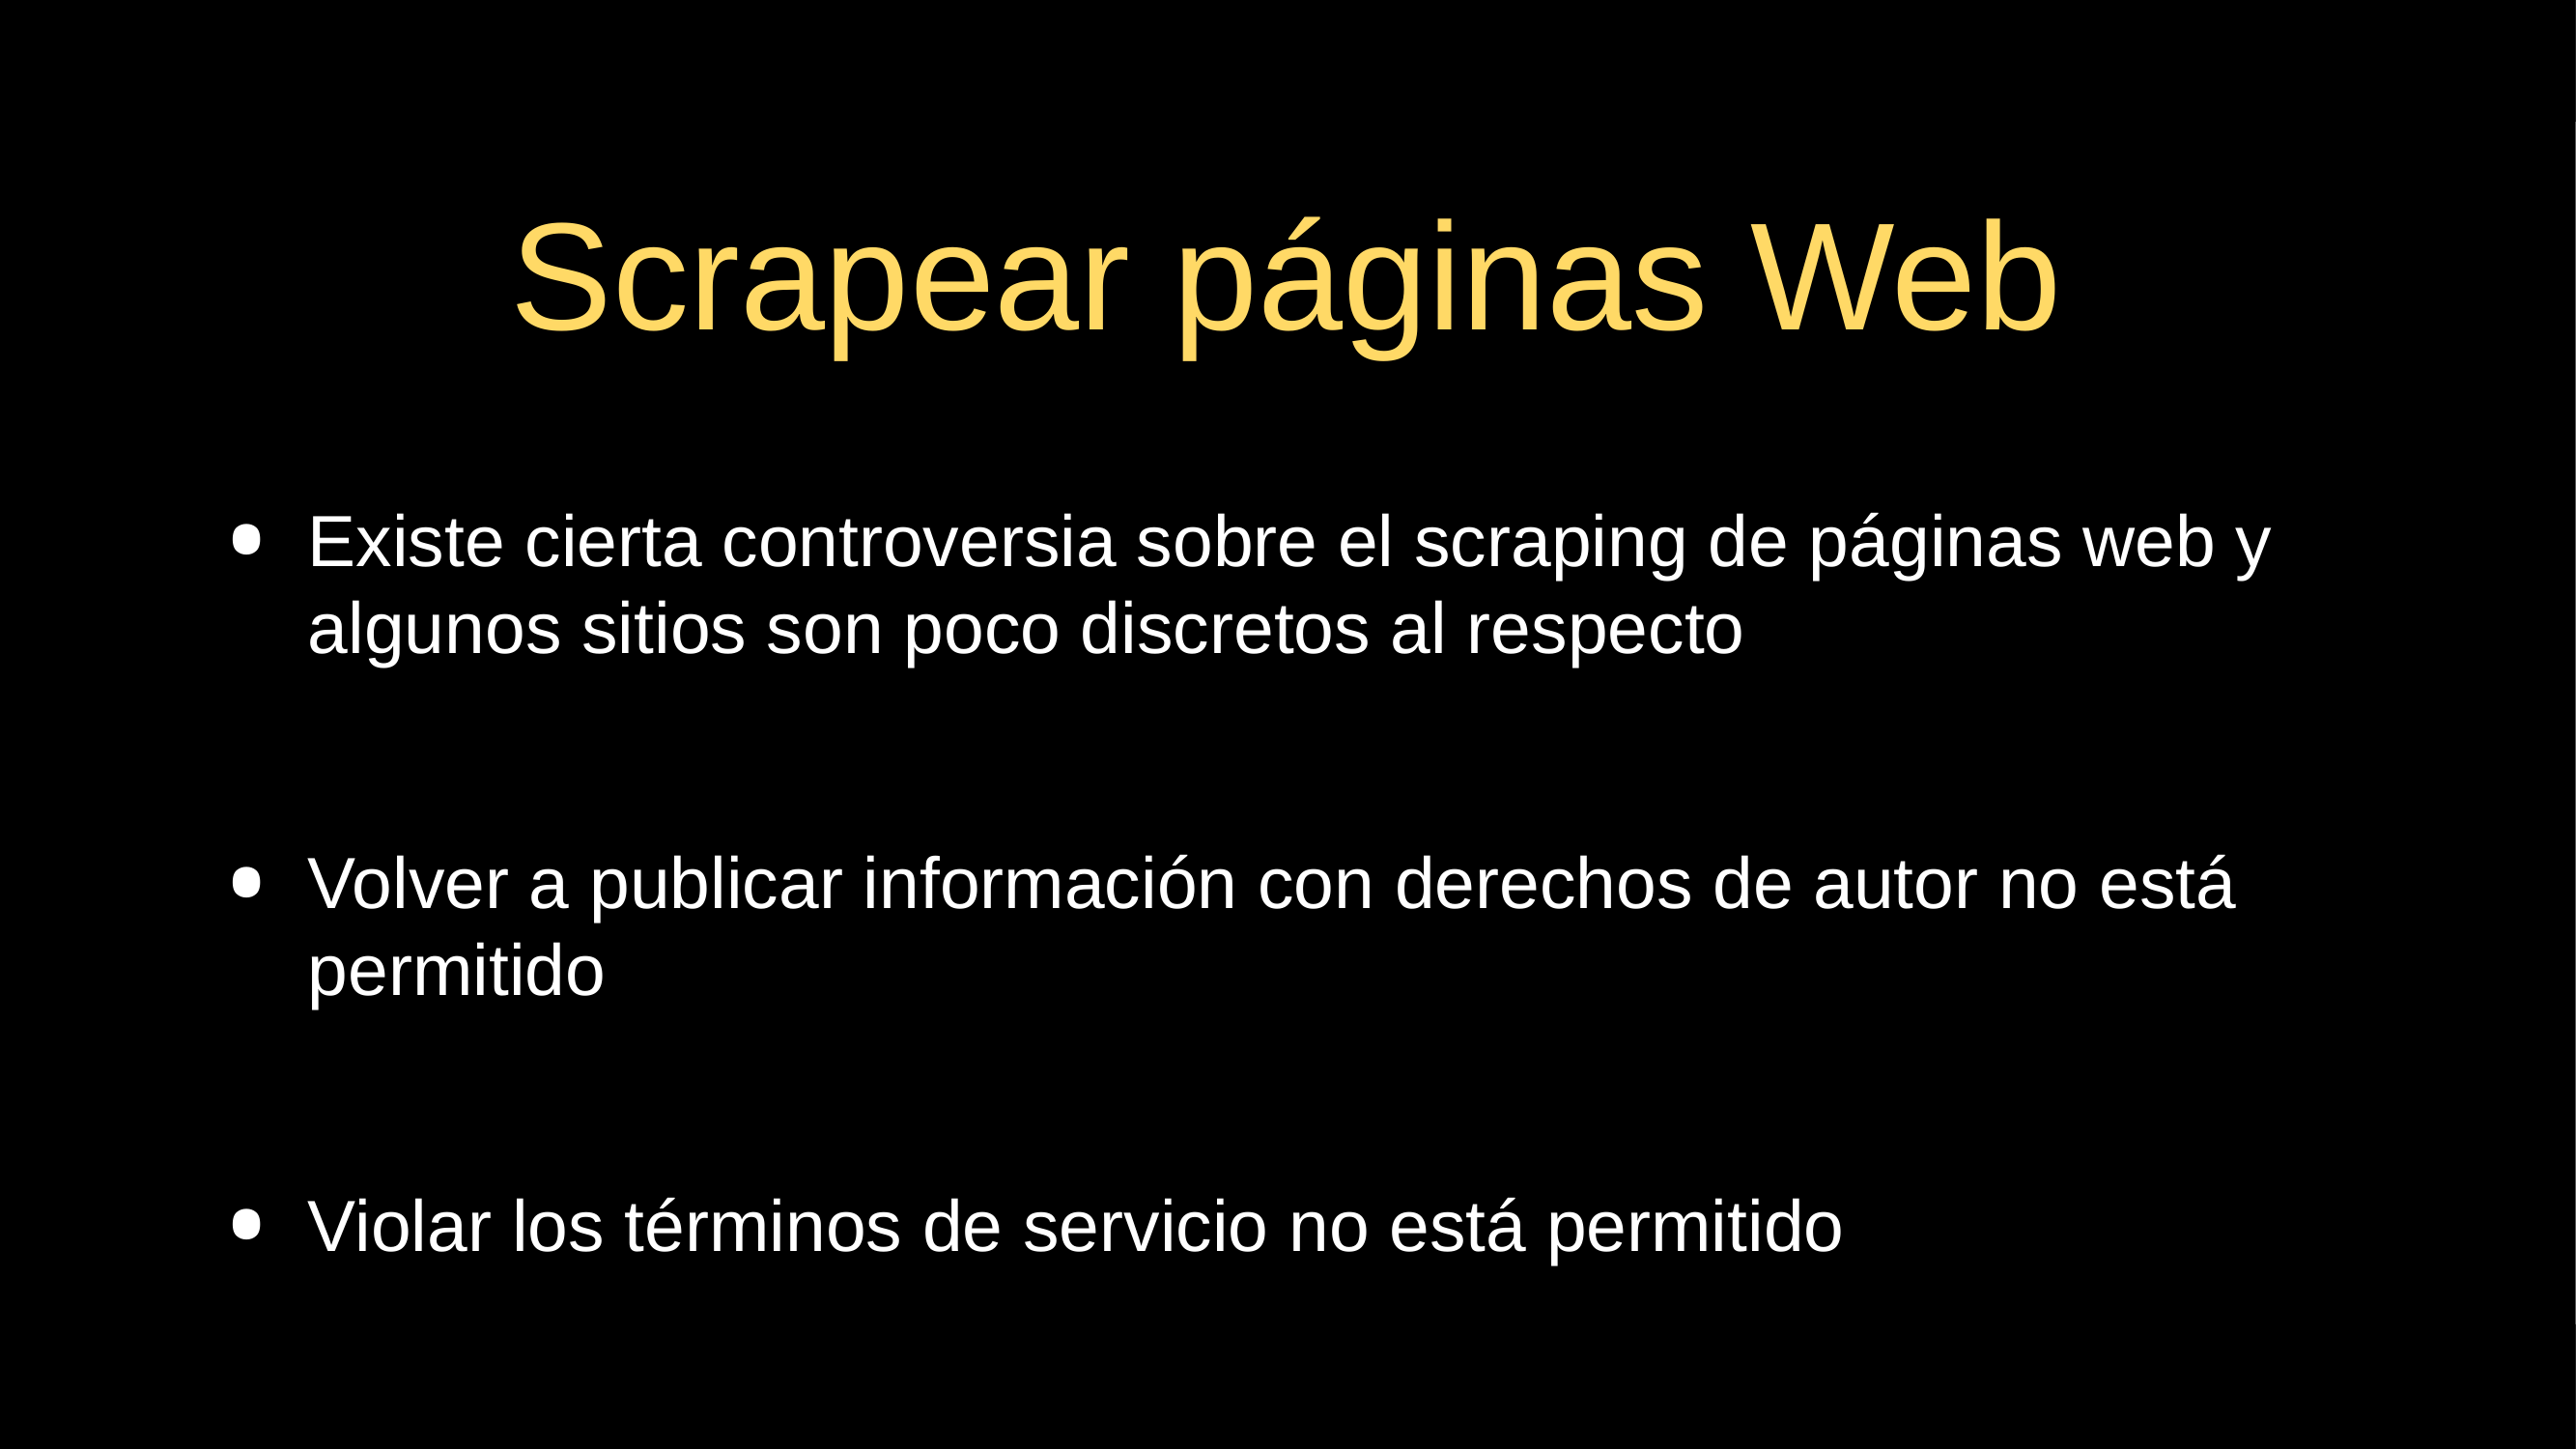

# Scrapear páginas Web
Existe cierta controversia sobre el scraping de páginas web y algunos sitios son poco discretos al respecto
Volver a publicar información con derechos de autor no está permitido
Violar los términos de servicio no está permitido